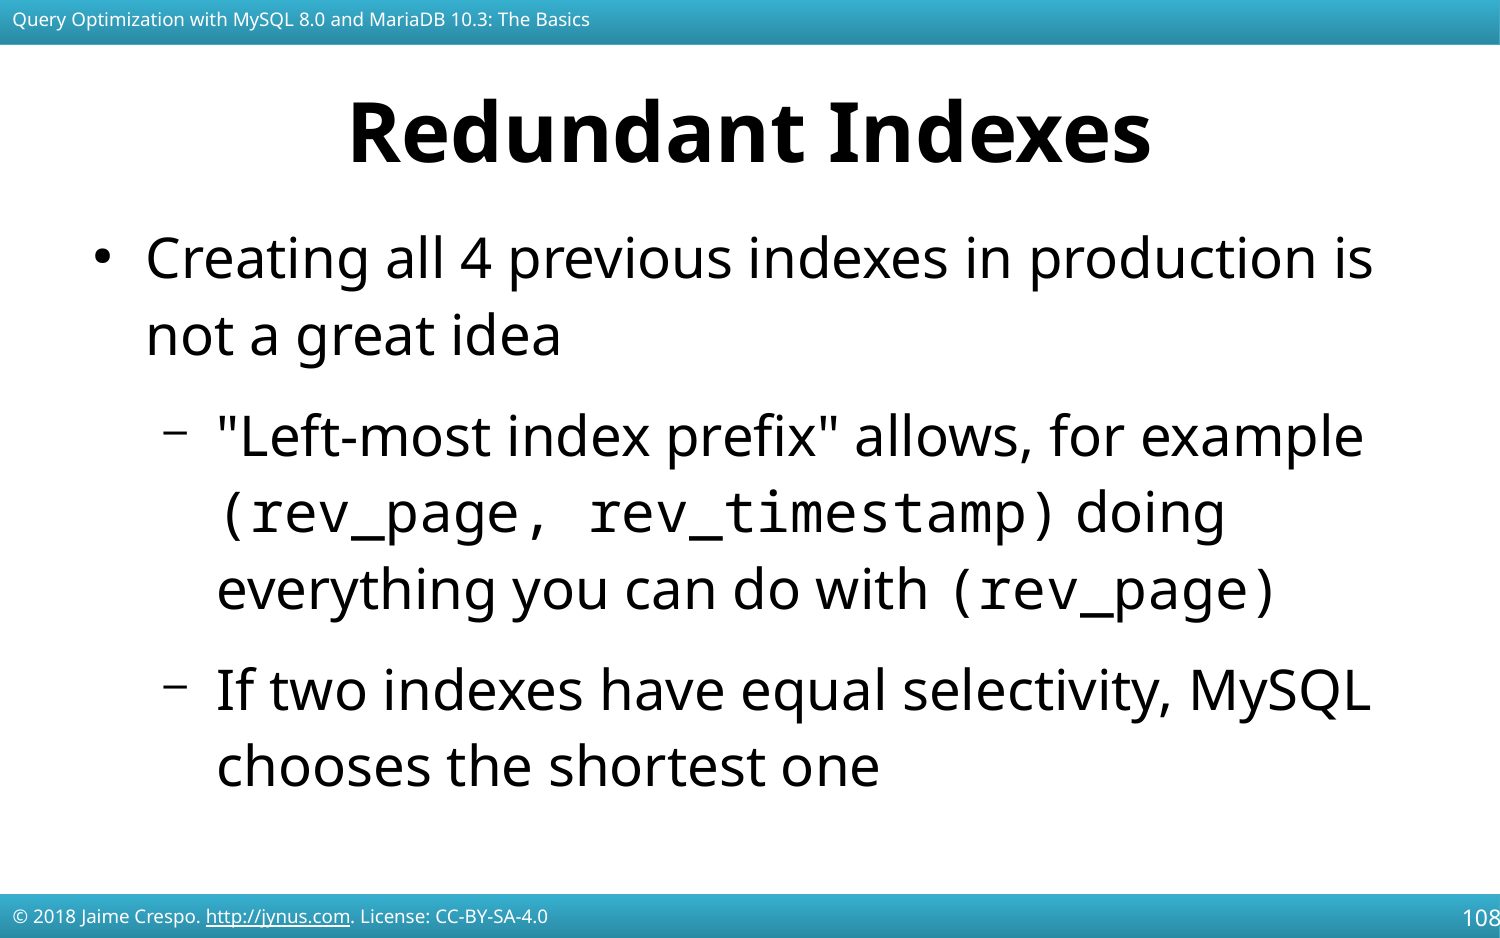

# Redundant Indexes
Creating all 4 previous indexes in production is not a great idea
"Left-most index prefix" allows, for example (rev_page, rev_timestamp) doing everything you can do with (rev_page)
If two indexes have equal selectivity, MySQL chooses the shortest one